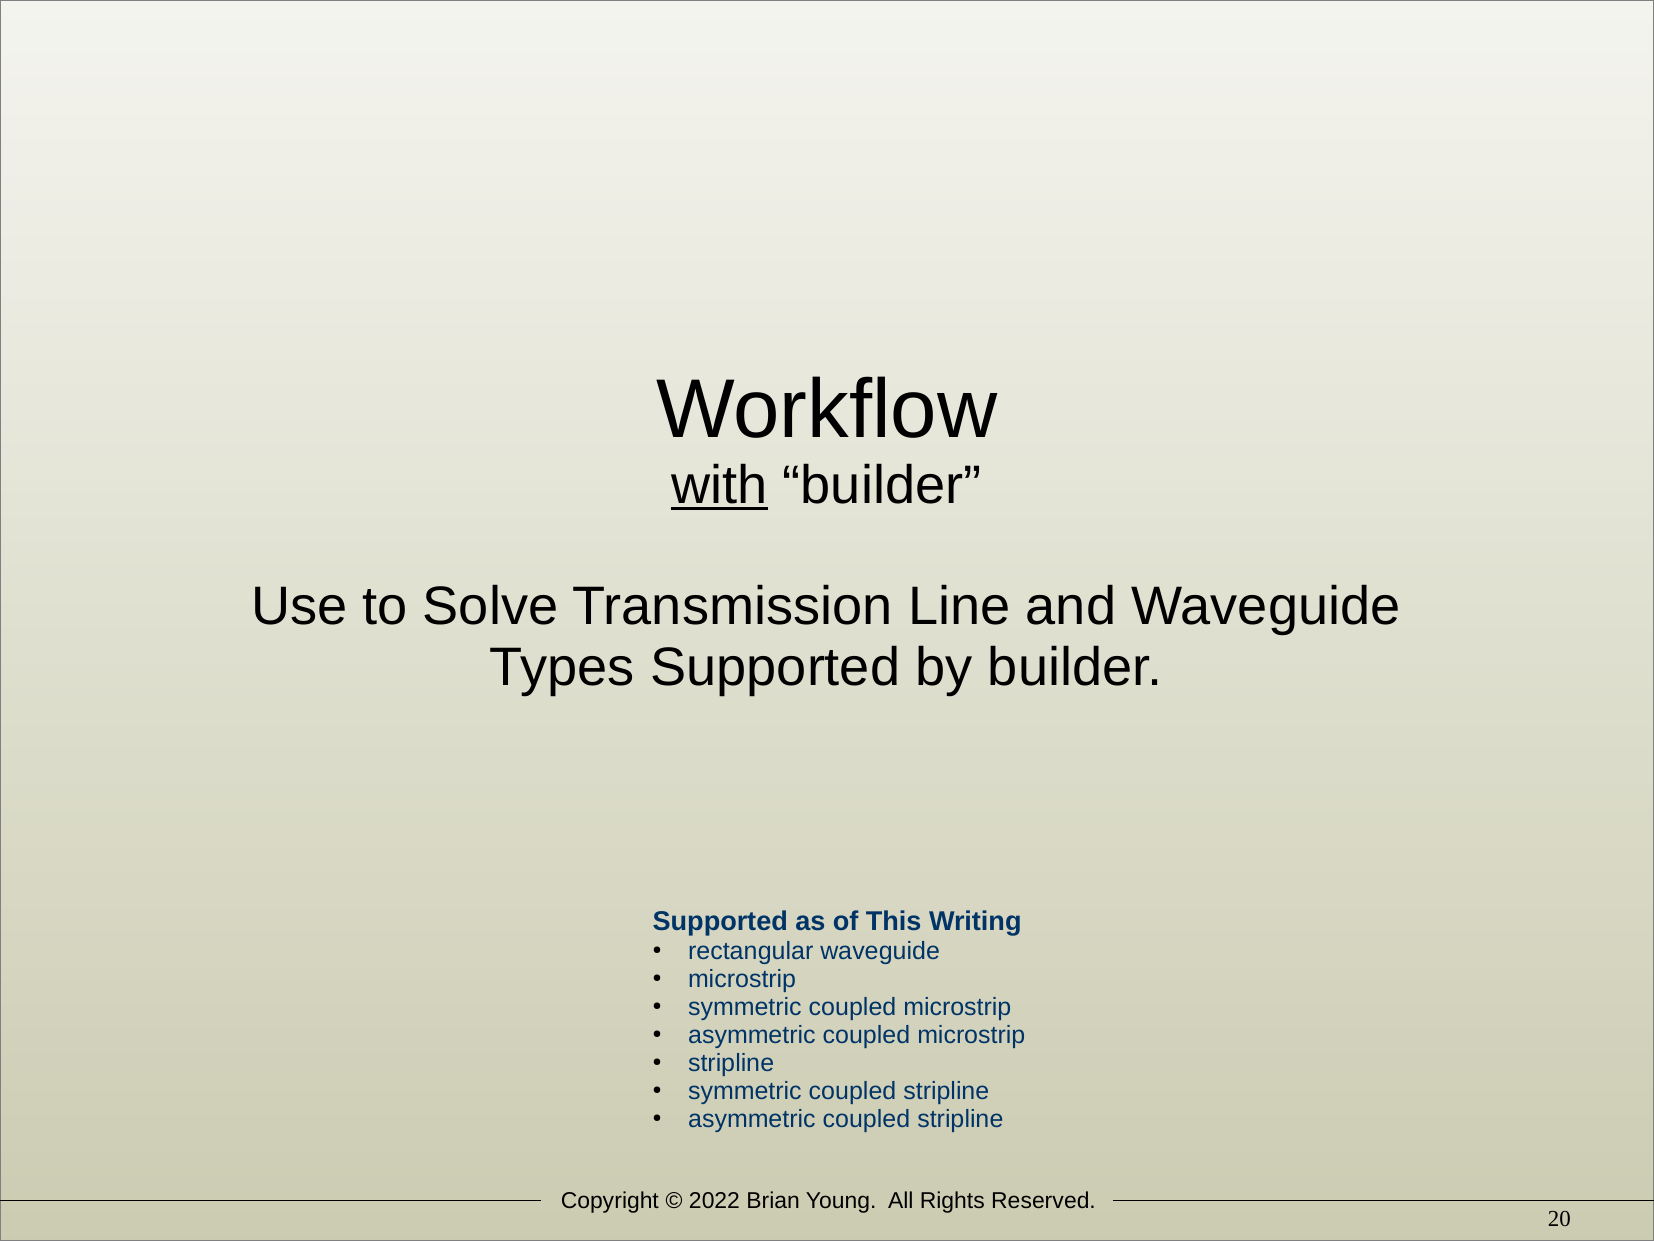

# Workflow
with “builder”
Use to Solve Transmission Line and Waveguide
Types Supported by builder.
Supported as of This Writing
rectangular waveguide
microstrip
symmetric coupled microstrip
asymmetric coupled microstrip
stripline
symmetric coupled stripline
asymmetric coupled stripline
20